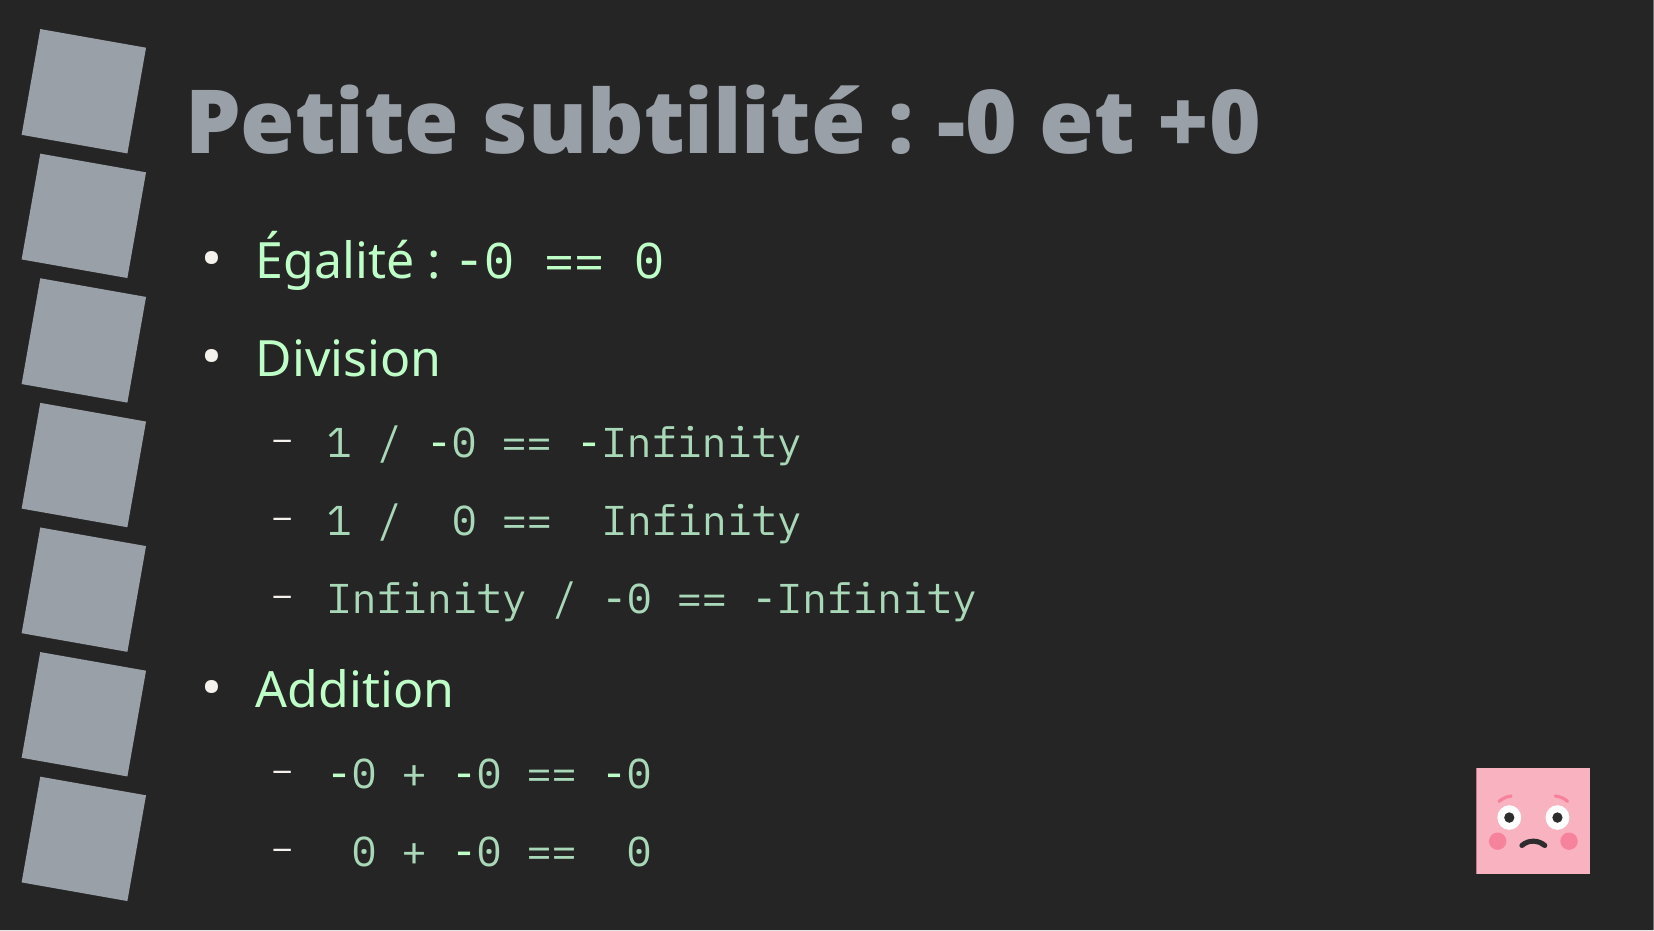

# Petite subtilité : -0 et +0
Égalité : -0 == 0
Division
1 / -0 == -Infinity
1 / 0 == Infinity
Infinity / -0 == -Infinity
Addition
-0 + -0 == -0
 0 + -0 == 0